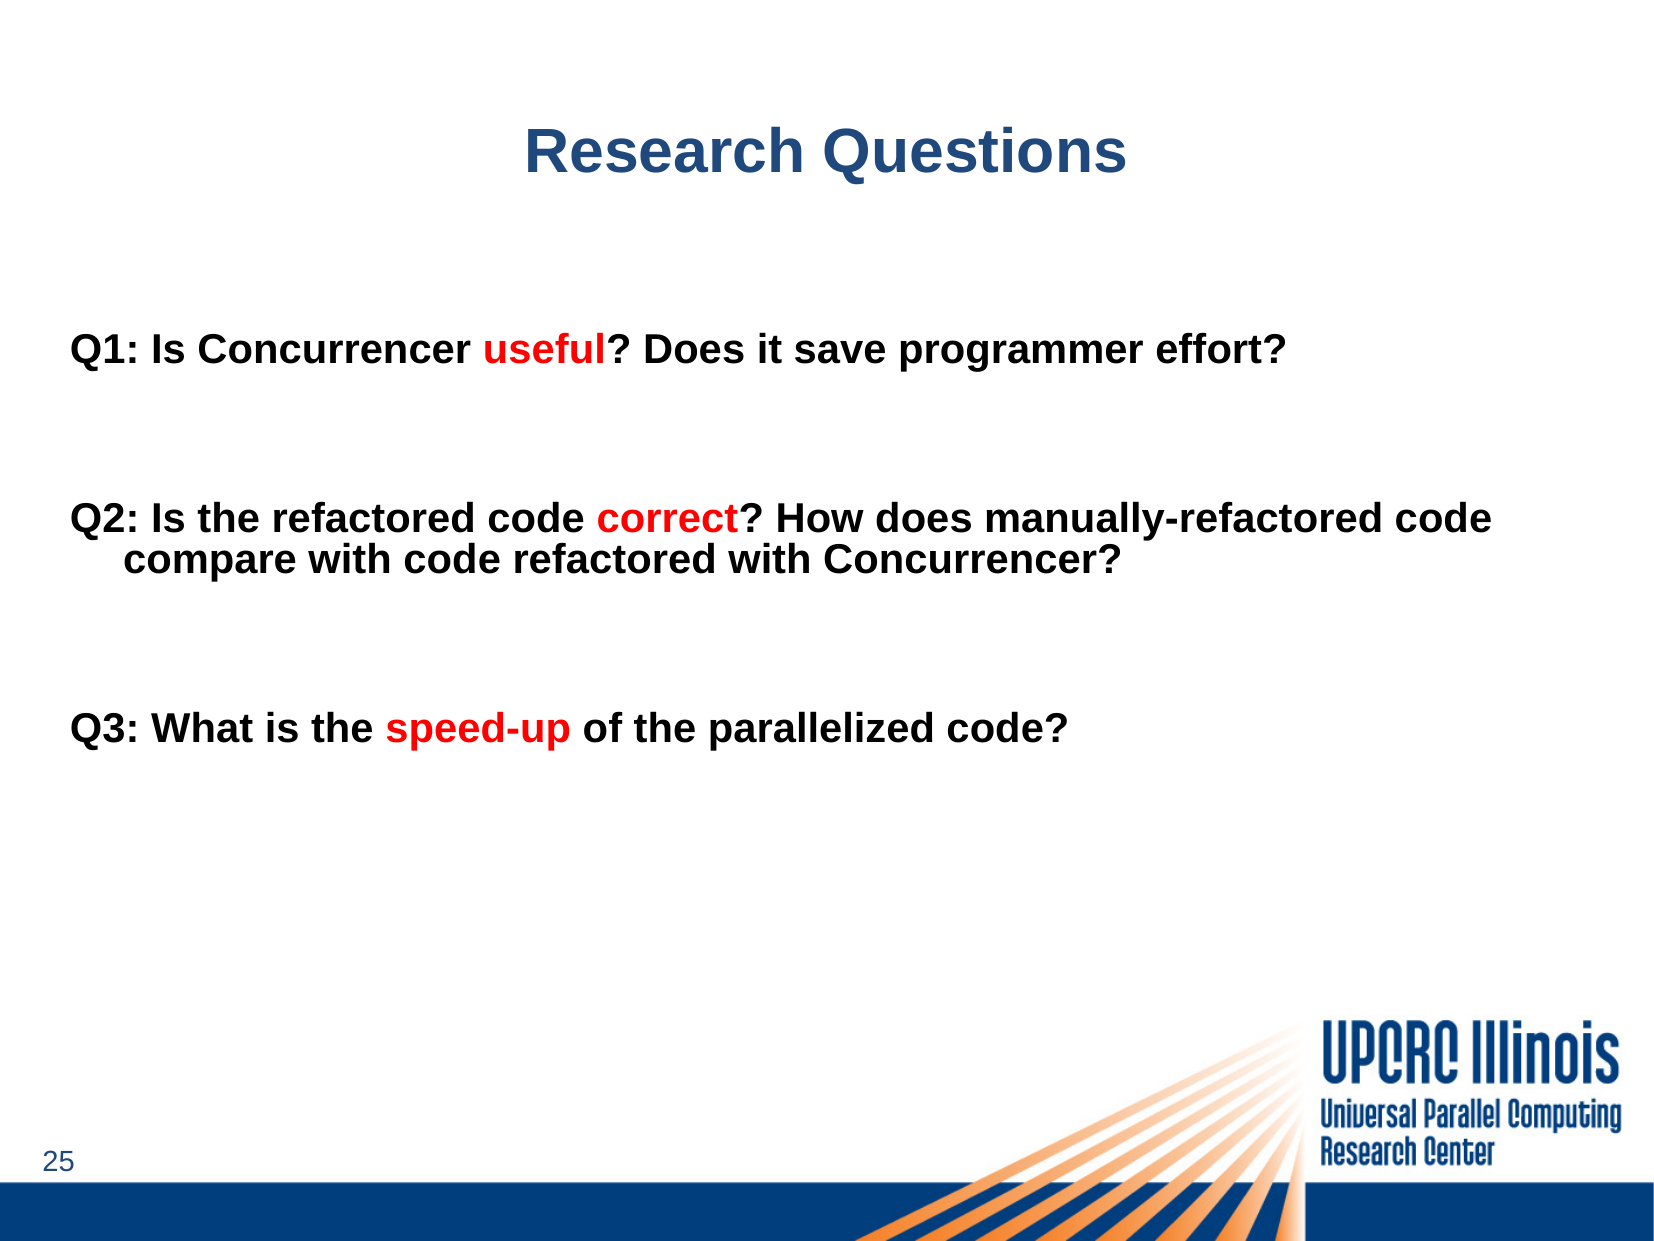

# Research Questions
Q1: Is Concurrencer useful? Does it save programmer effort?
Q2: Is the refactored code correct? How does manually-refactored code compare with code refactored with Concurrencer?
Q3: What is the speed-up of the parallelized code?
25